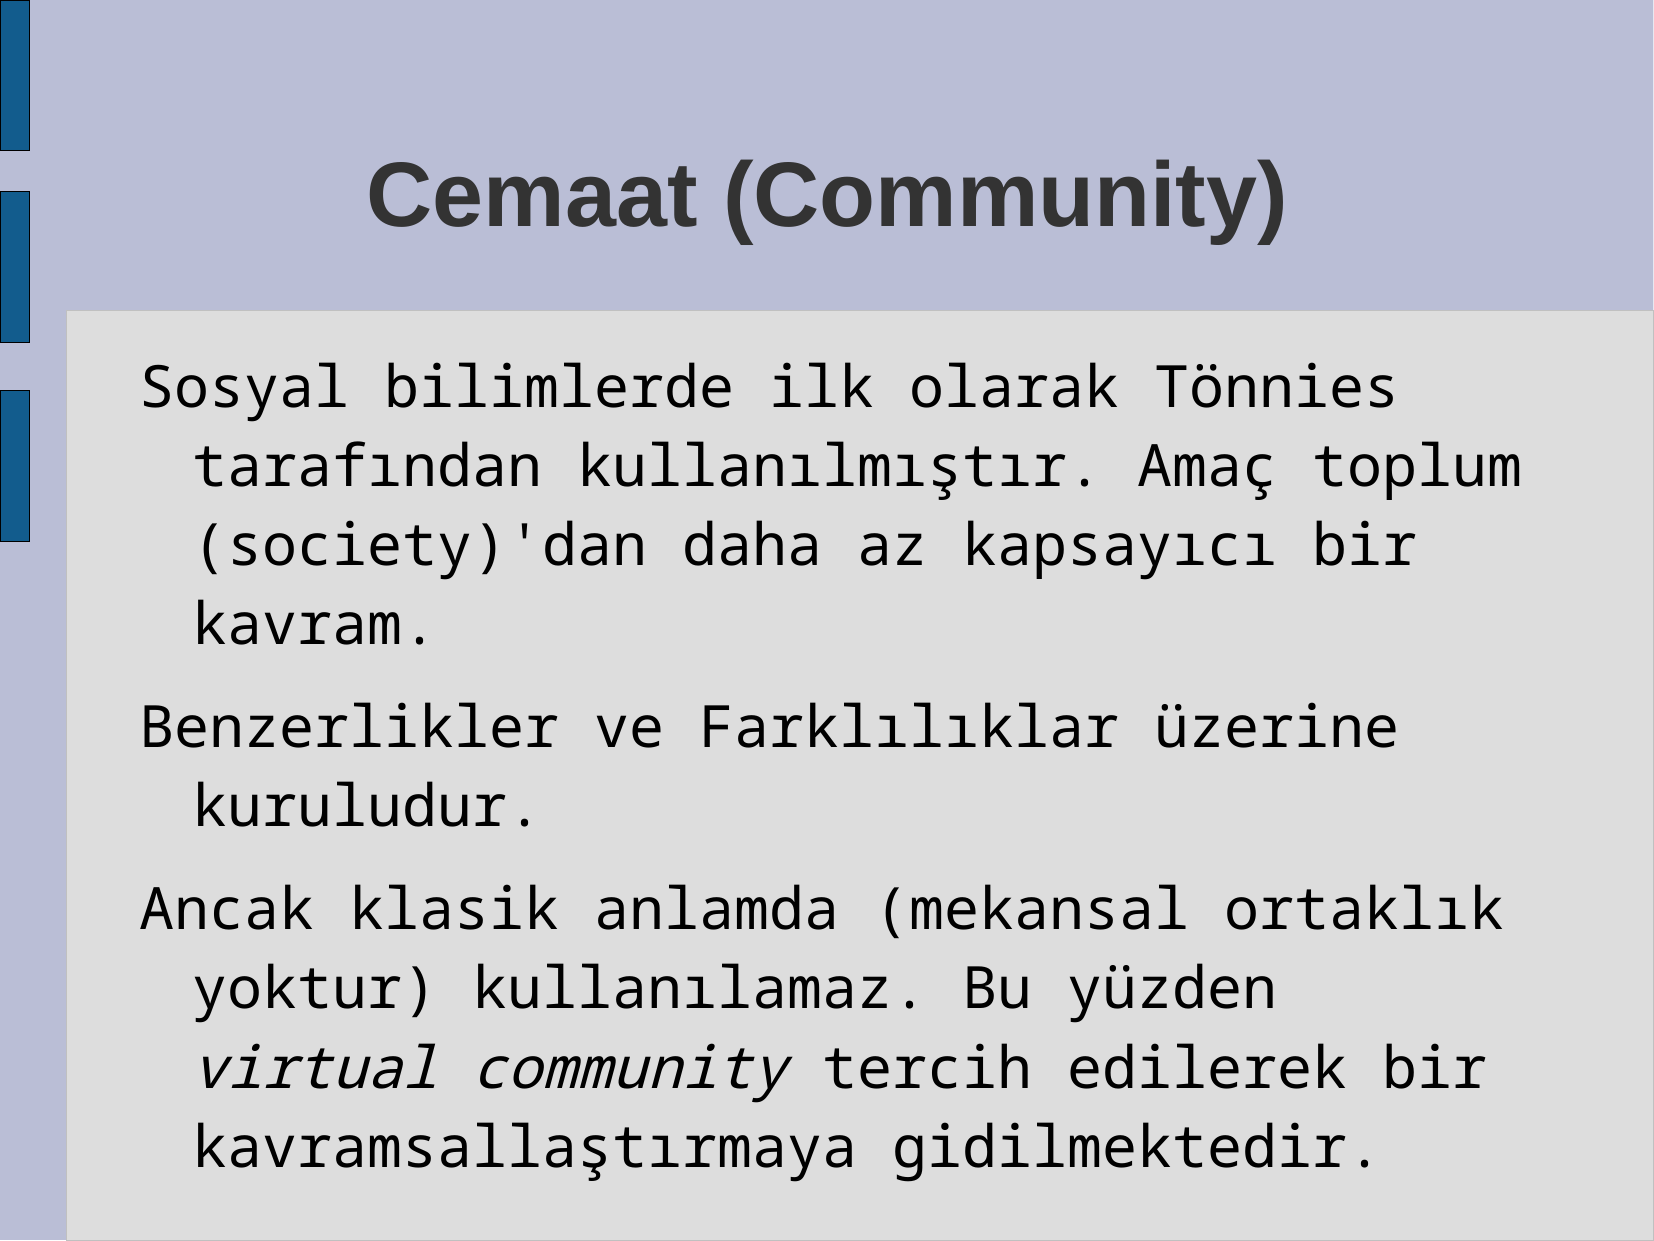

# Cemaat (Community)
Sosyal bilimlerde ilk olarak Tönnies tarafından kullanılmıştır. Amaç toplum (society)'dan daha az kapsayıcı bir kavram.
Benzerlikler ve Farklılıklar üzerine kuruludur.
Ancak klasik anlamda (mekansal ortaklık yoktur) kullanılamaz. Bu yüzden virtual community tercih edilerek bir kavramsallaştırmaya gidilmektedir.